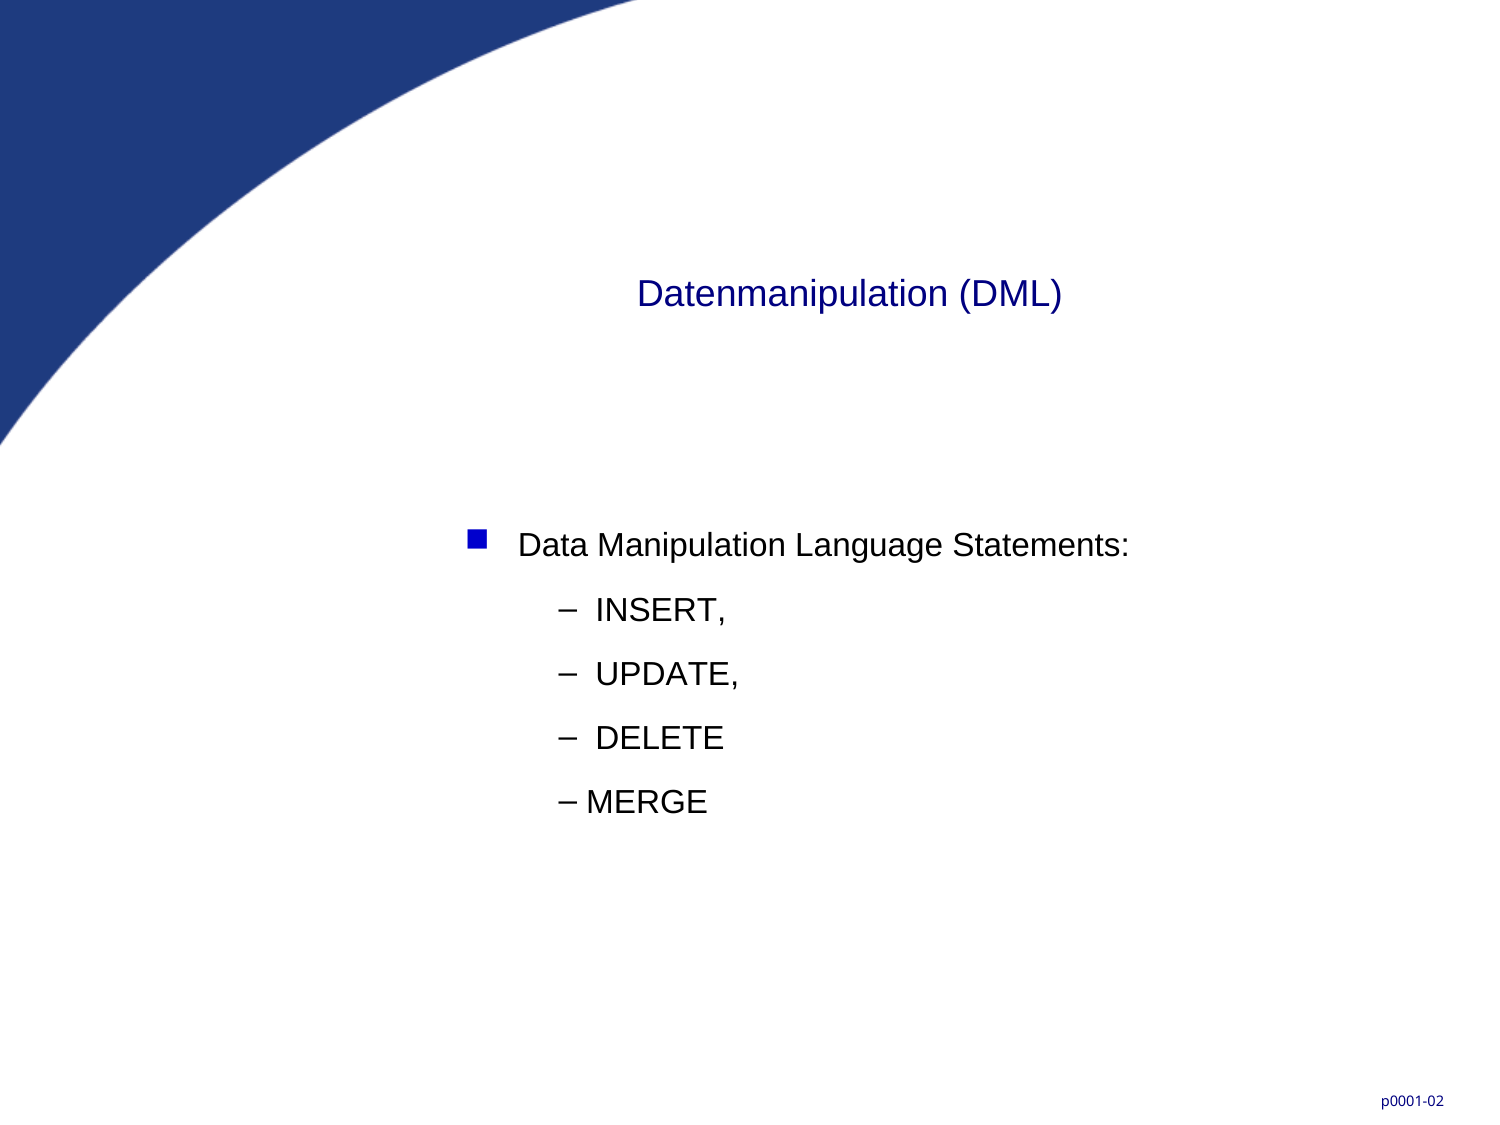

# Datenmanipulation (DML)
Data Manipulation Language Statements:
 INSERT,
 UPDATE,
 DELETE
 MERGE